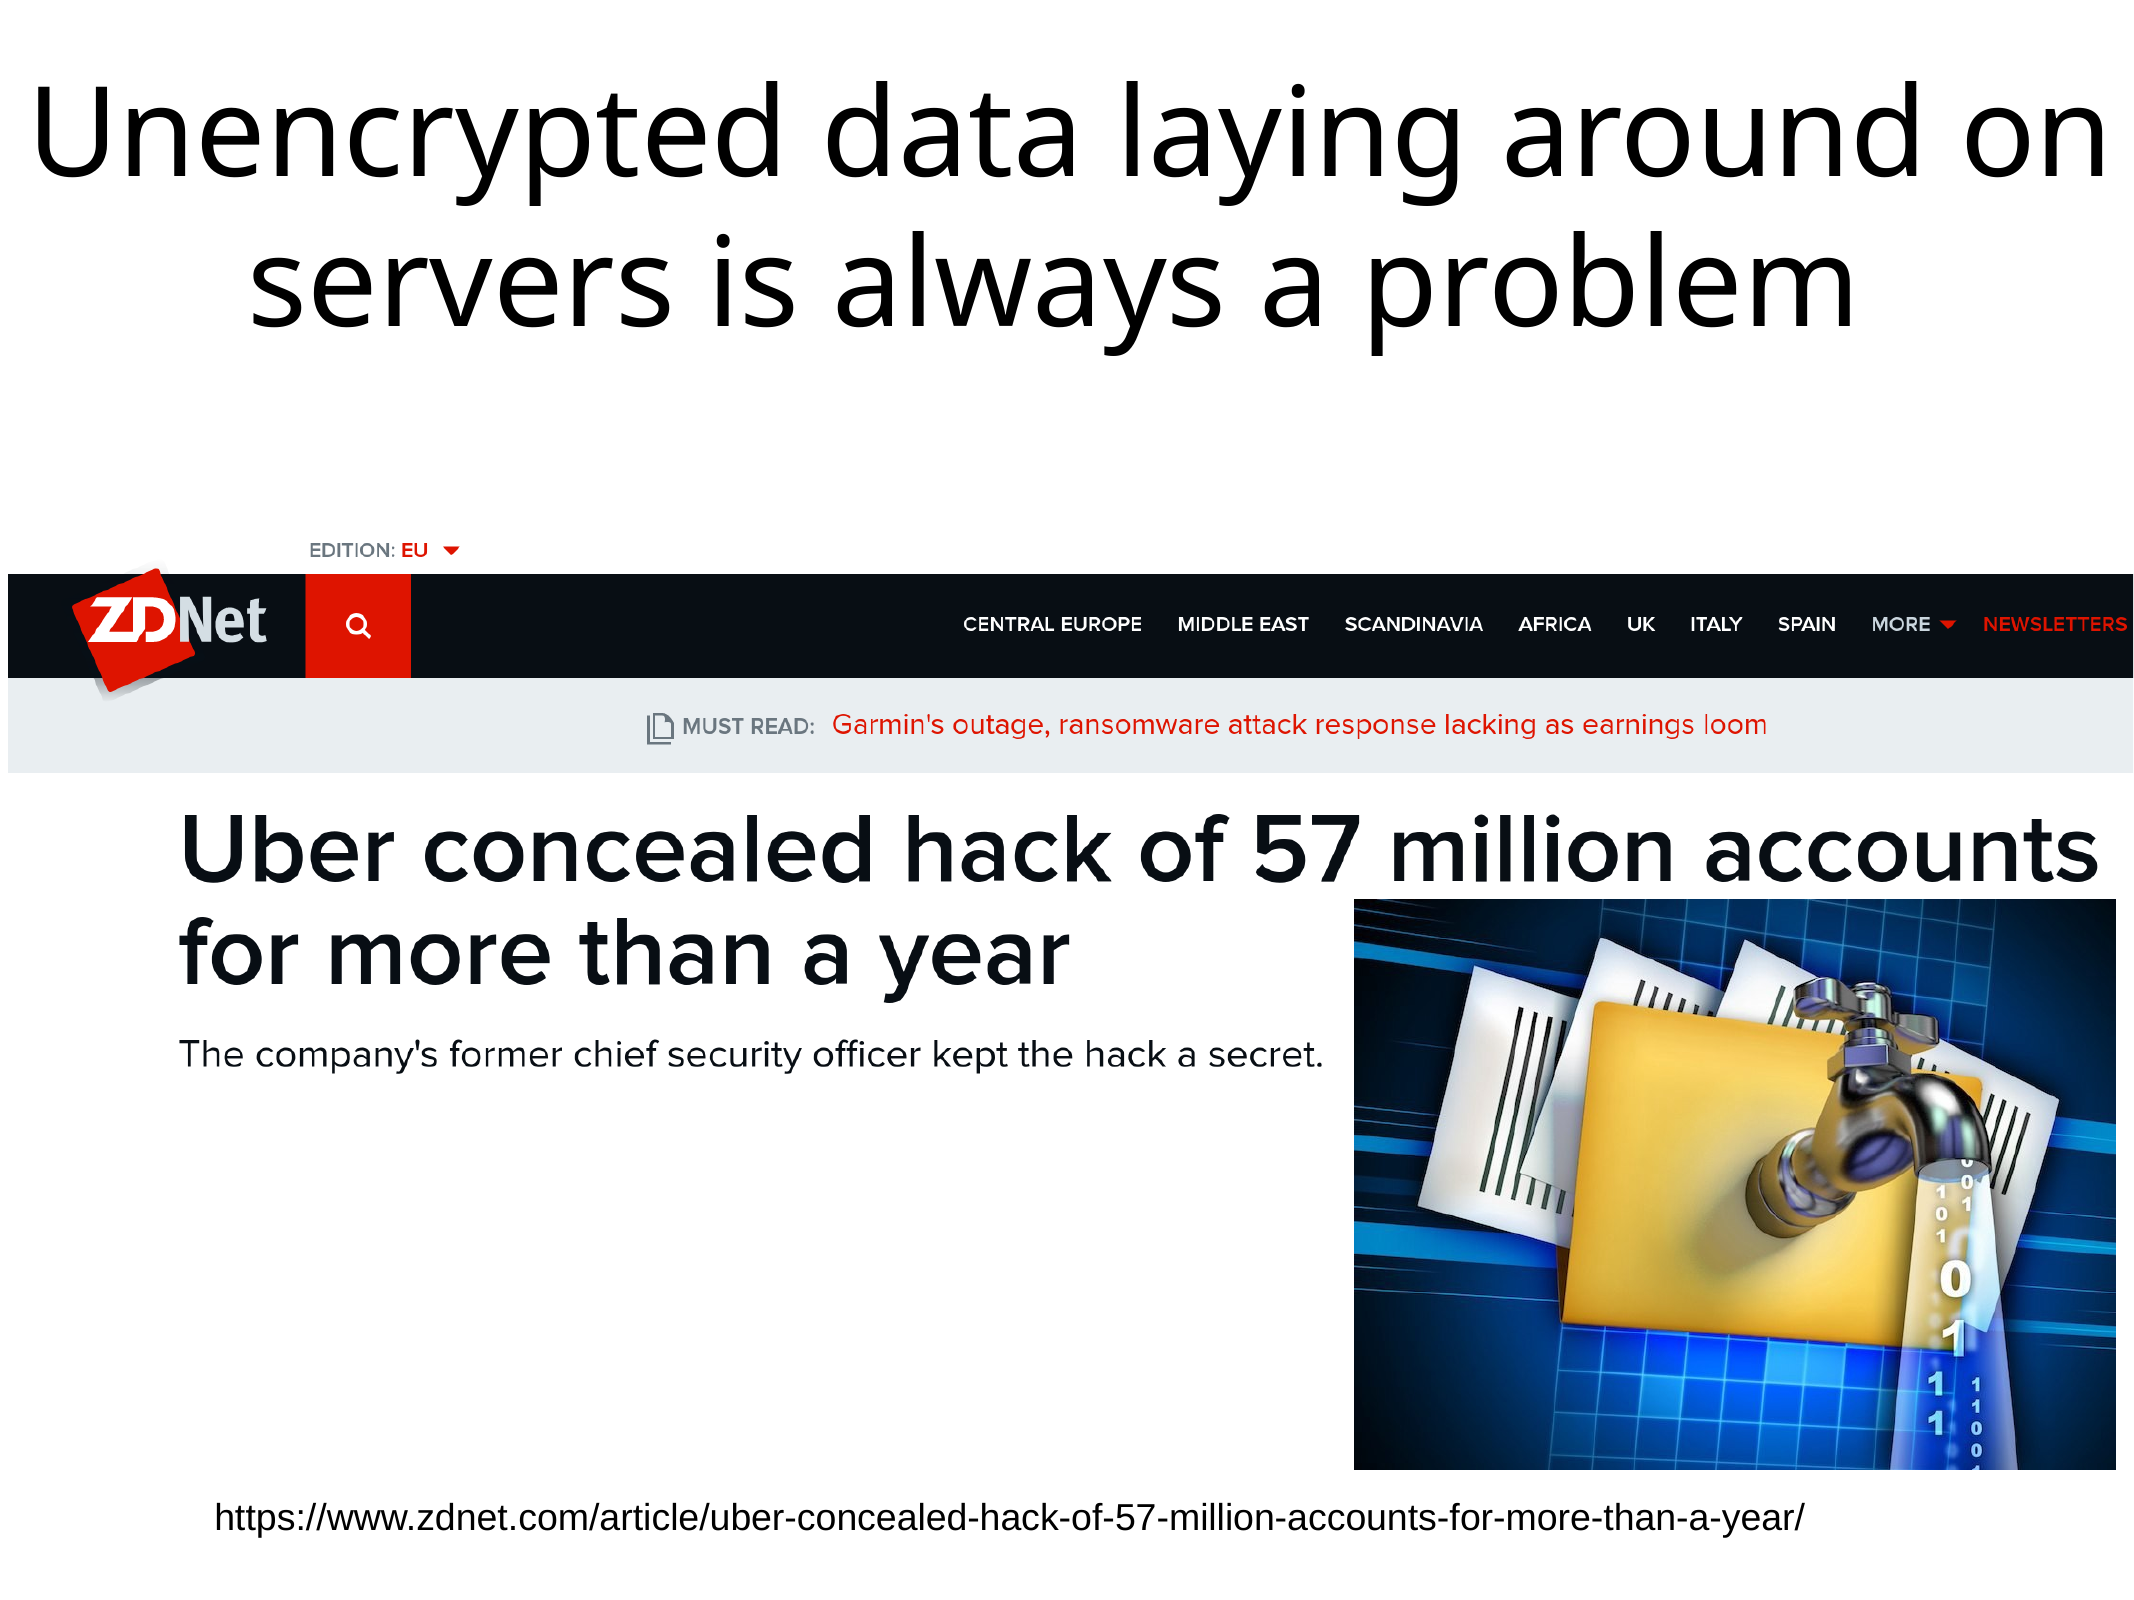

# Unencrypted data laying around on servers is always a problem
https://www.zdnet.com/article/uber-concealed-hack-of-57-million-accounts-for-more-than-a-year/